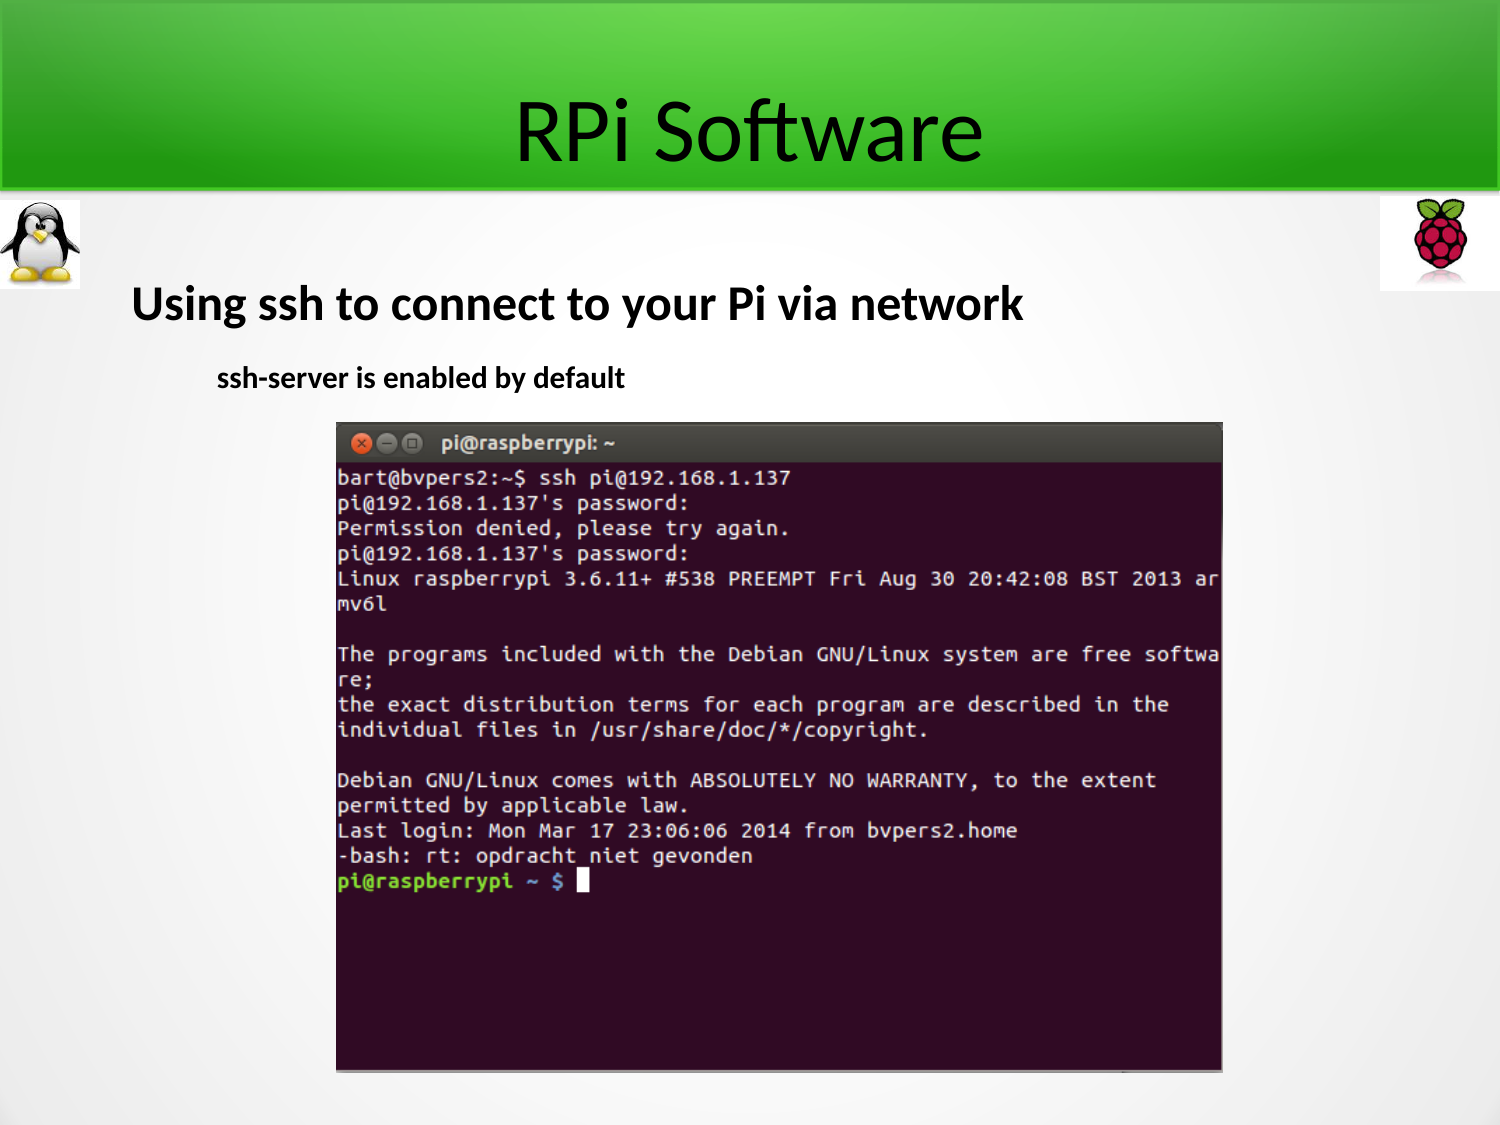

# RPi Software
Using ssh to connect to your Pi via network
ssh-server is enabled by default